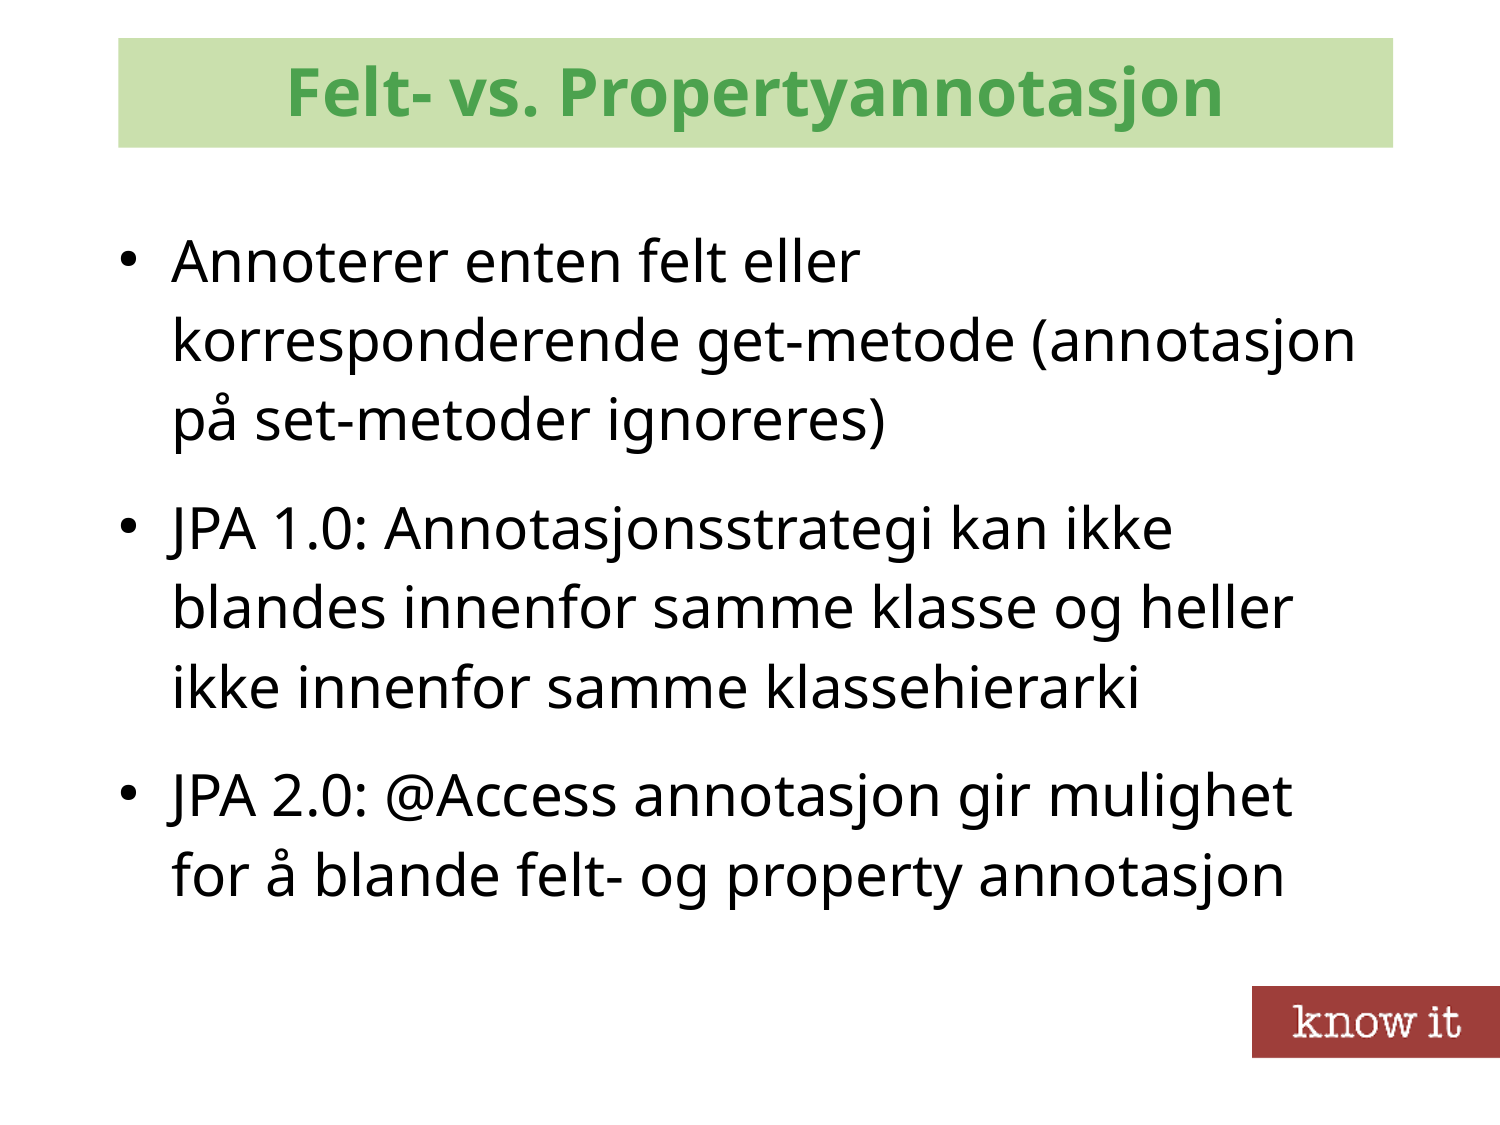

Felt- vs. Propertyannotasjon
# Annoterer enten felt eller korresponderende get-metode (annotasjon på set-metoder ignoreres)
JPA 1.0: Annotasjonsstrategi kan ikke blandes innenfor samme klasse og heller ikke innenfor samme klassehierarki
JPA 2.0: @Access annotasjon gir mulighet for å blande felt- og property annotasjon